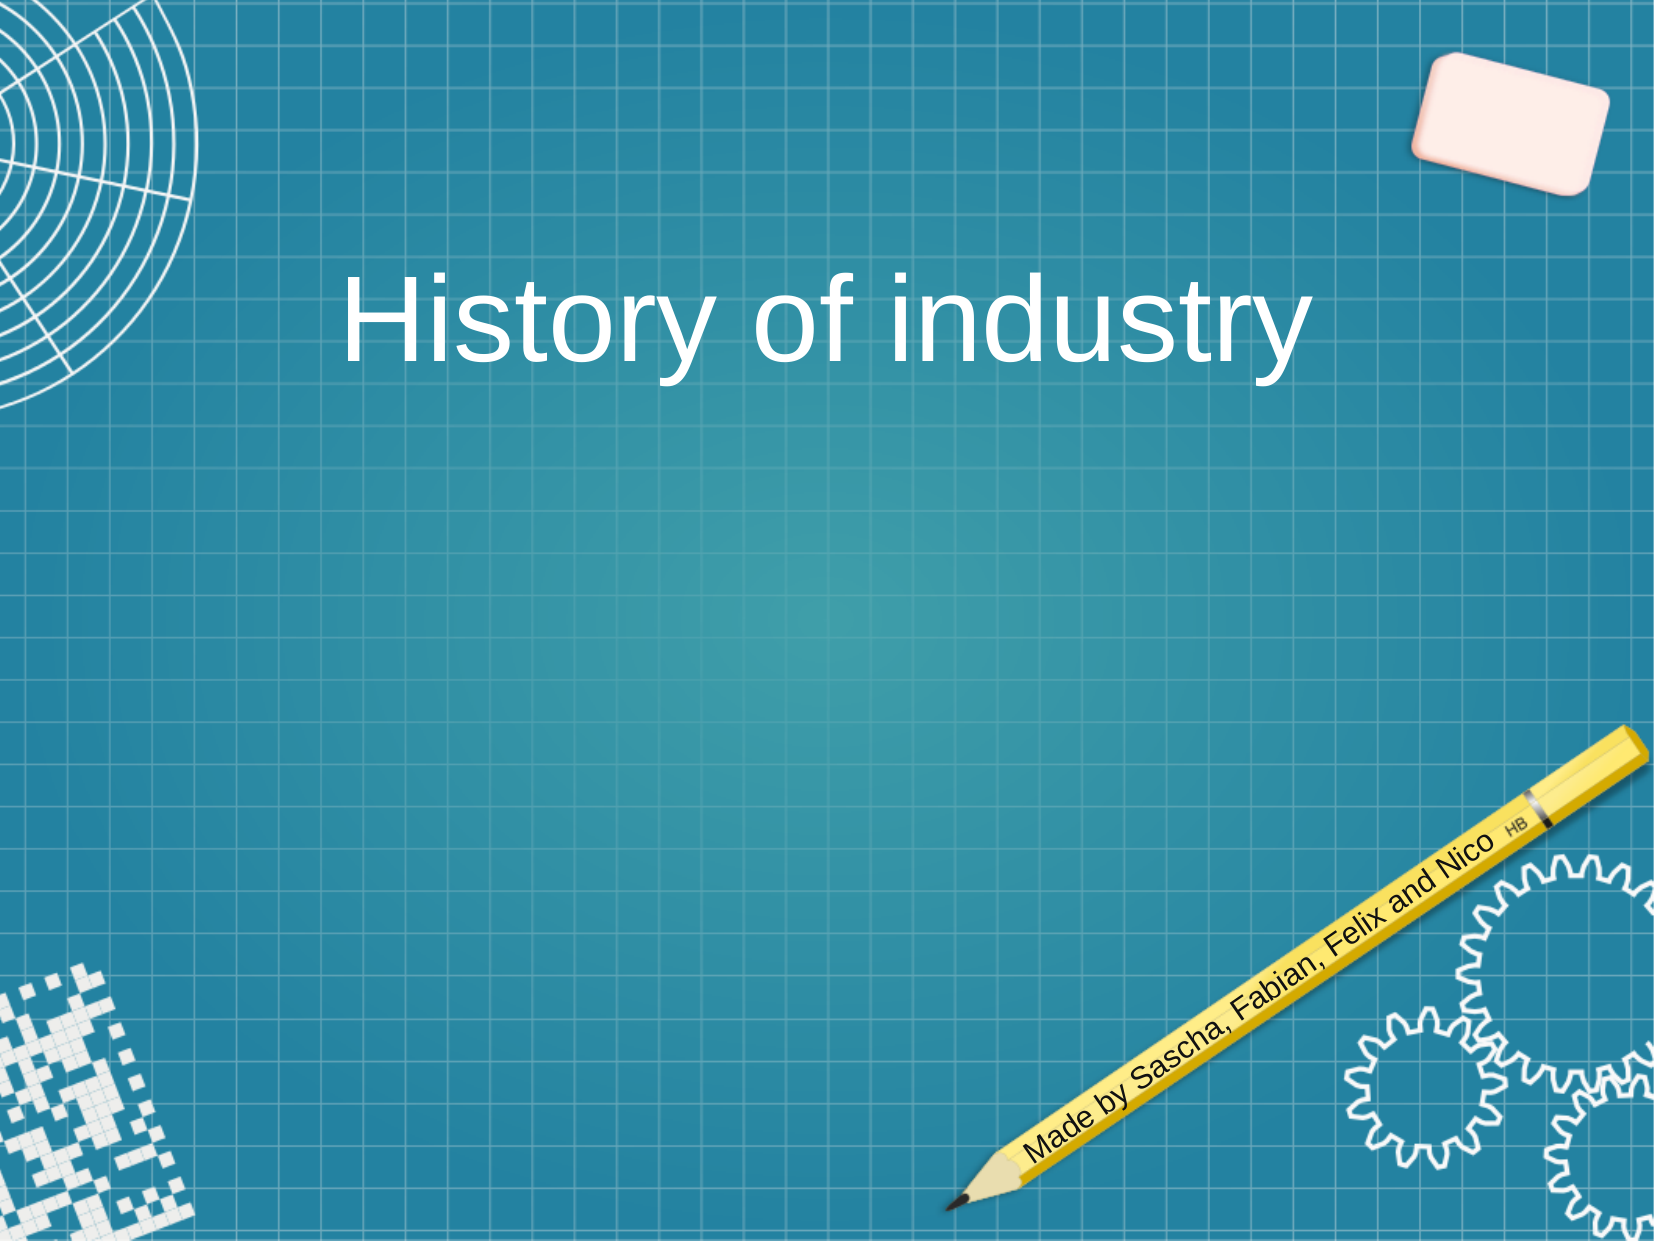

# History of industry
Made by Sascha, Fabian, Felix and Nico